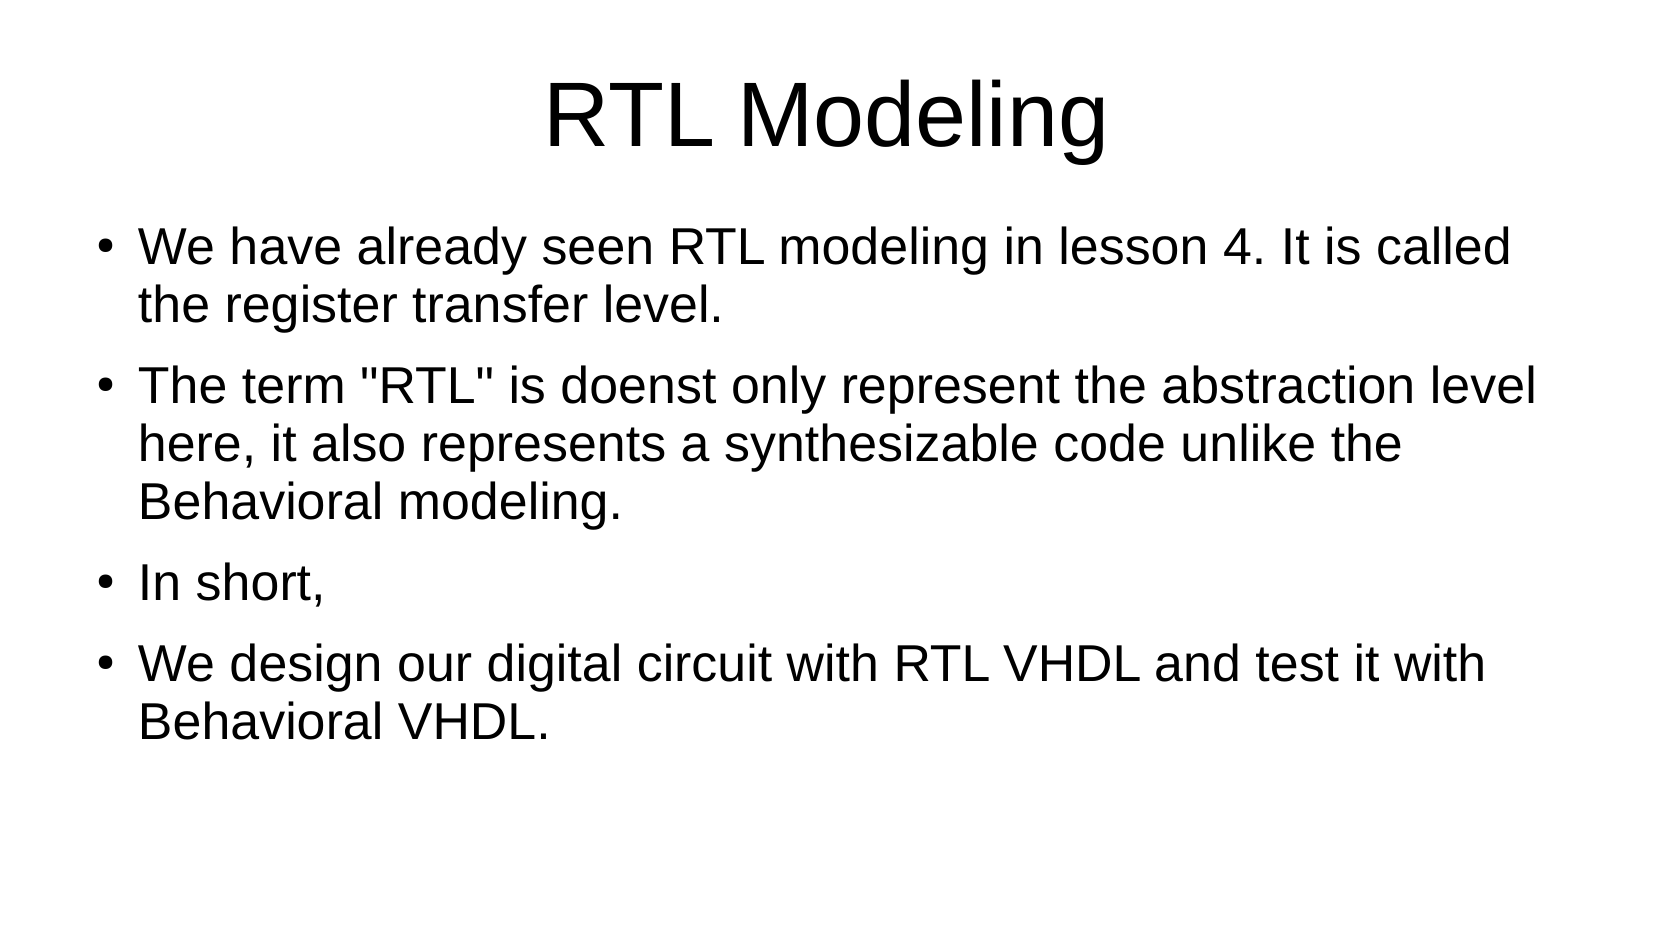

# RTL Modeling
We have already seen RTL modeling in lesson 4. It is called the register transfer level.
The term "RTL" is doenst only represent the abstraction level here, it also represents a synthesizable code unlike the Behavioral modeling.
In short,
We design our digital circuit with RTL VHDL and test it with Behavioral VHDL.